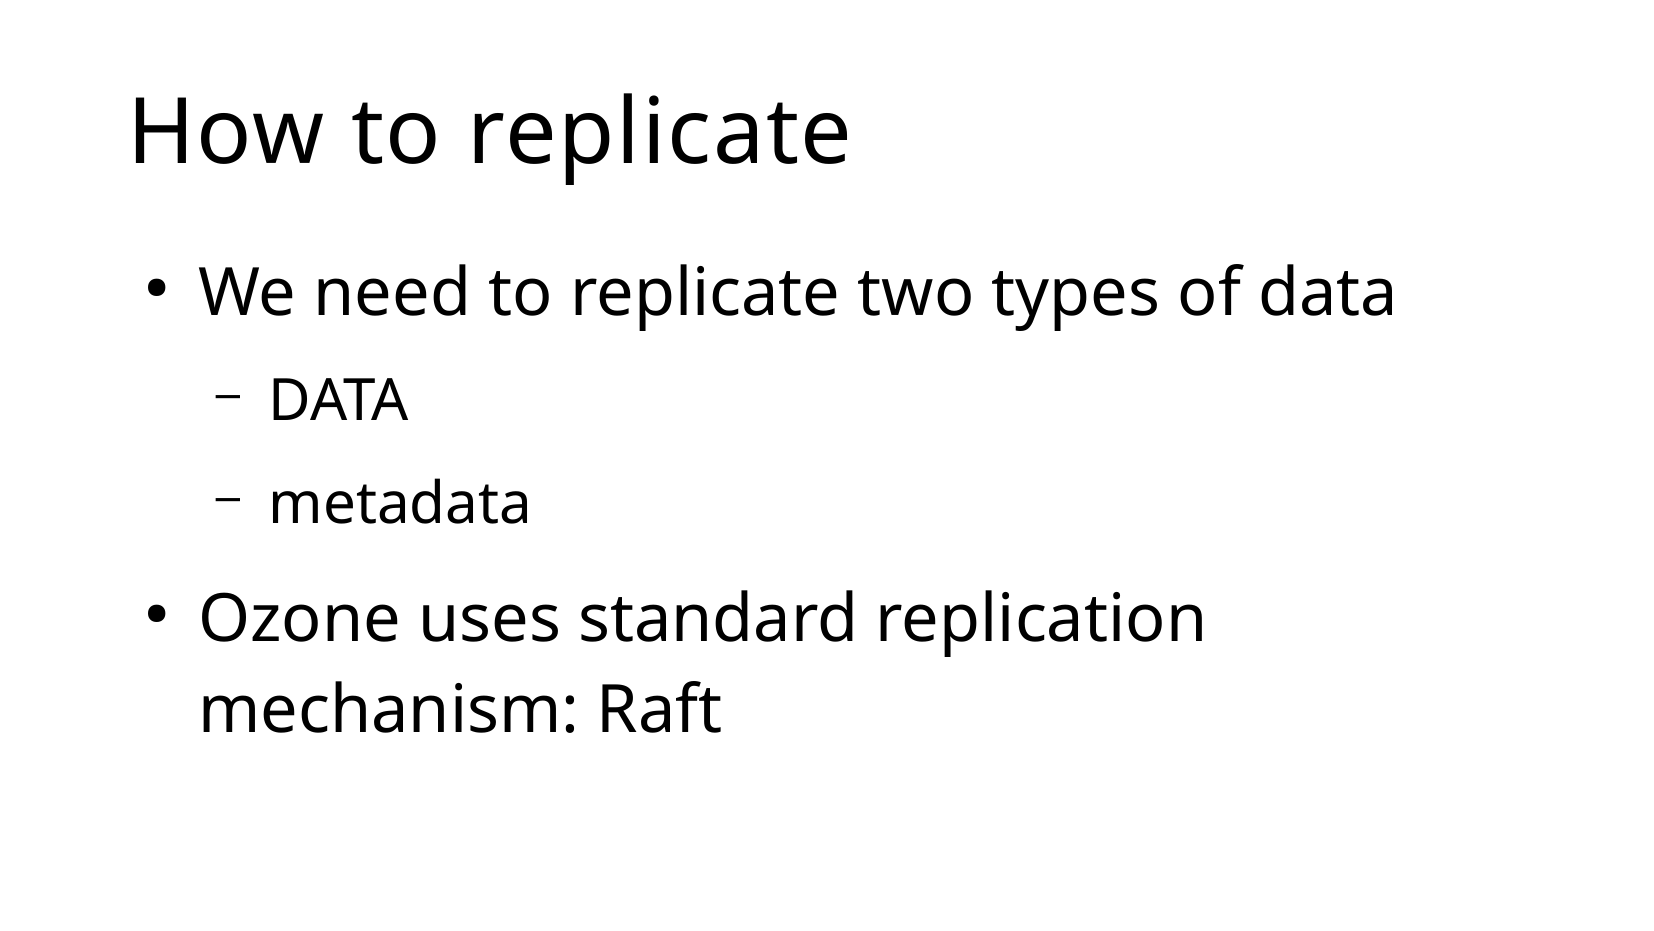

# How to replicate
We need to replicate two types of data
DATA
metadata
Ozone uses standard replication mechanism: Raft